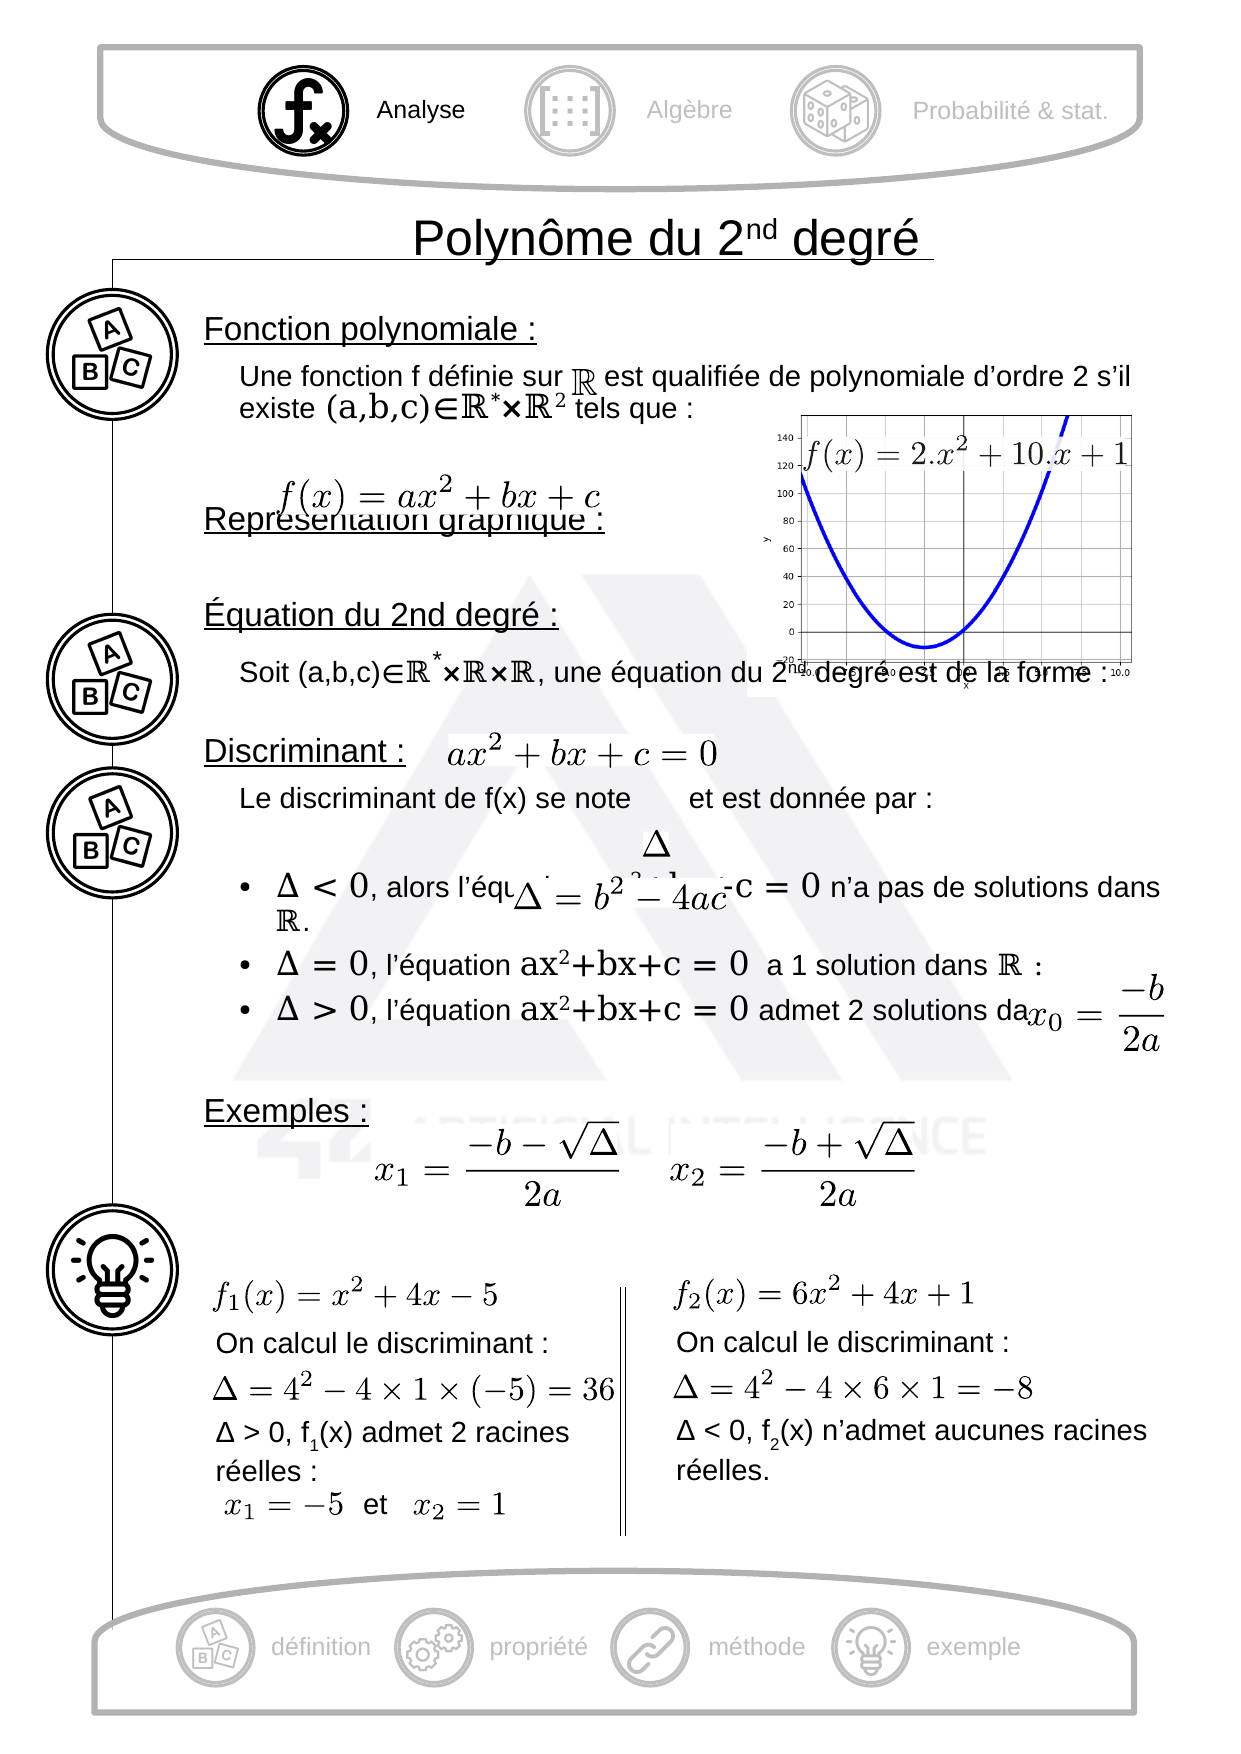

Algèbre
Analyse
Probabilité & stat.
Polynôme du 2nd degré
Fonction polynomiale :
Une fonction f définie sur est qualifiée de polynomiale d’ordre 2 s’il existe (a,b,c)∈ℝ*⨯ℝ2 tels que :
Représentation graphique :
Équation du 2nd degré :
Soit (a,b,c)∈ℝ*⨯ℝ⨯ℝ, une équation du 2nd degré est de la forme :
Discriminant :
Le discriminant de f(x) se note et est donnée par :
Δ < 0, alors l’équation ax2+bx+c = 0 n’a pas de solutions dans ℝ.
Δ = 0, l’équation ax2+bx+c = 0 a 1 solution dans ℝ :
Δ > 0, l’équation ax2+bx+c = 0 admet 2 solutions dans ℝ.
Exemples :
On calcul le discriminant :
On calcul le discriminant :
Δ < 0, f2(x) n’admet aucunes racines réelles.
Δ > 0, f1(x) admet 2 racines réelles :
		et
définition
propriété
exemple
méthode